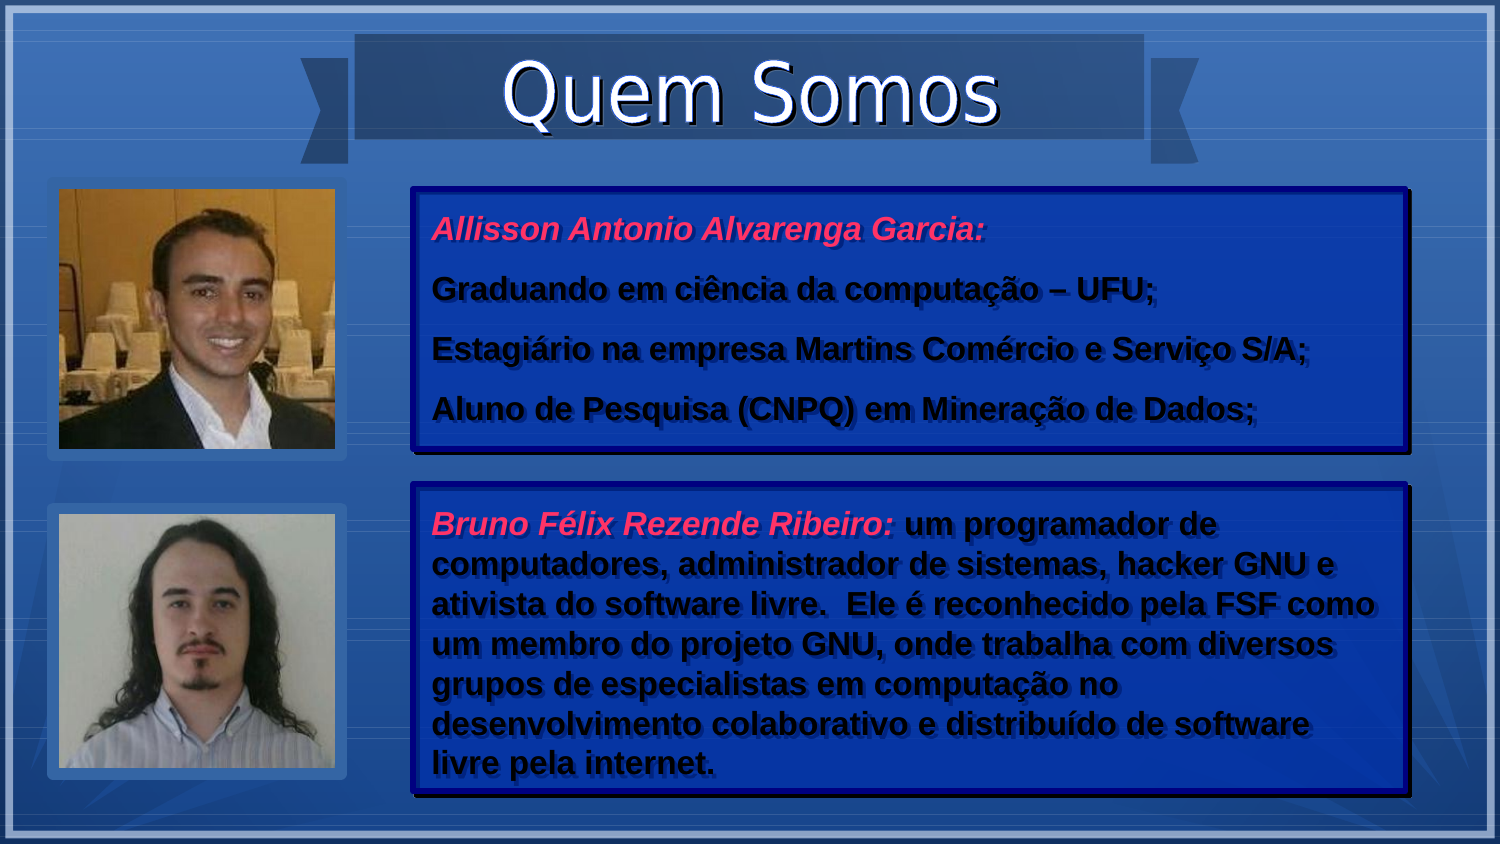

# Quem Somos
Allisson Antonio Alvarenga Garcia:
Graduando em ciência da computação – UFU;
Estagiário na empresa Martins Comércio e Serviço S/A;
Aluno de Pesquisa (CNPQ) em Mineração de Dados;
Bruno Félix Rezende Ribeiro: um programador de computadores, administrador de sistemas, hacker GNU e ativista do software livre. Ele é reconhecido pela FSF como um membro do projeto GNU, onde trabalha com diversos grupos de especialistas em computação no desenvolvimento colaborativo e distribuído de software livre pela internet.